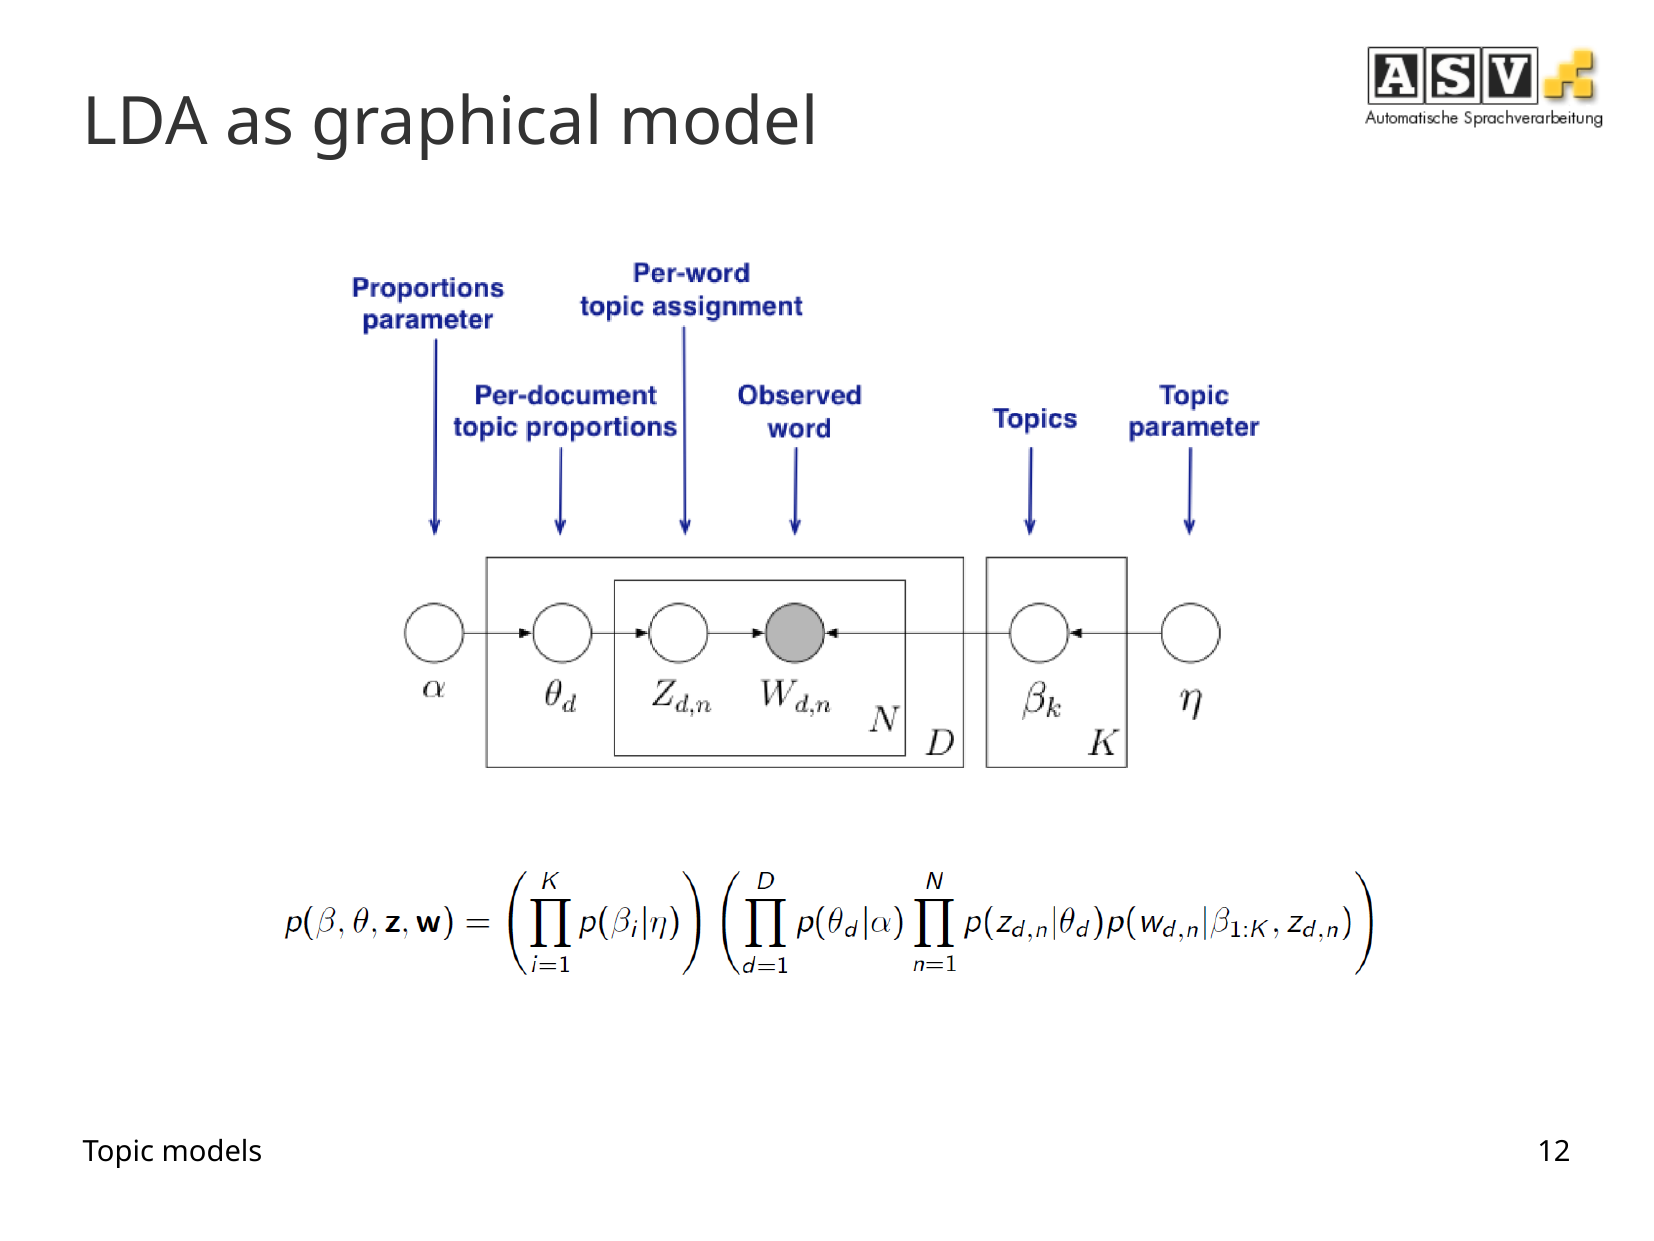

# LDA as graphical model
Topic models
12